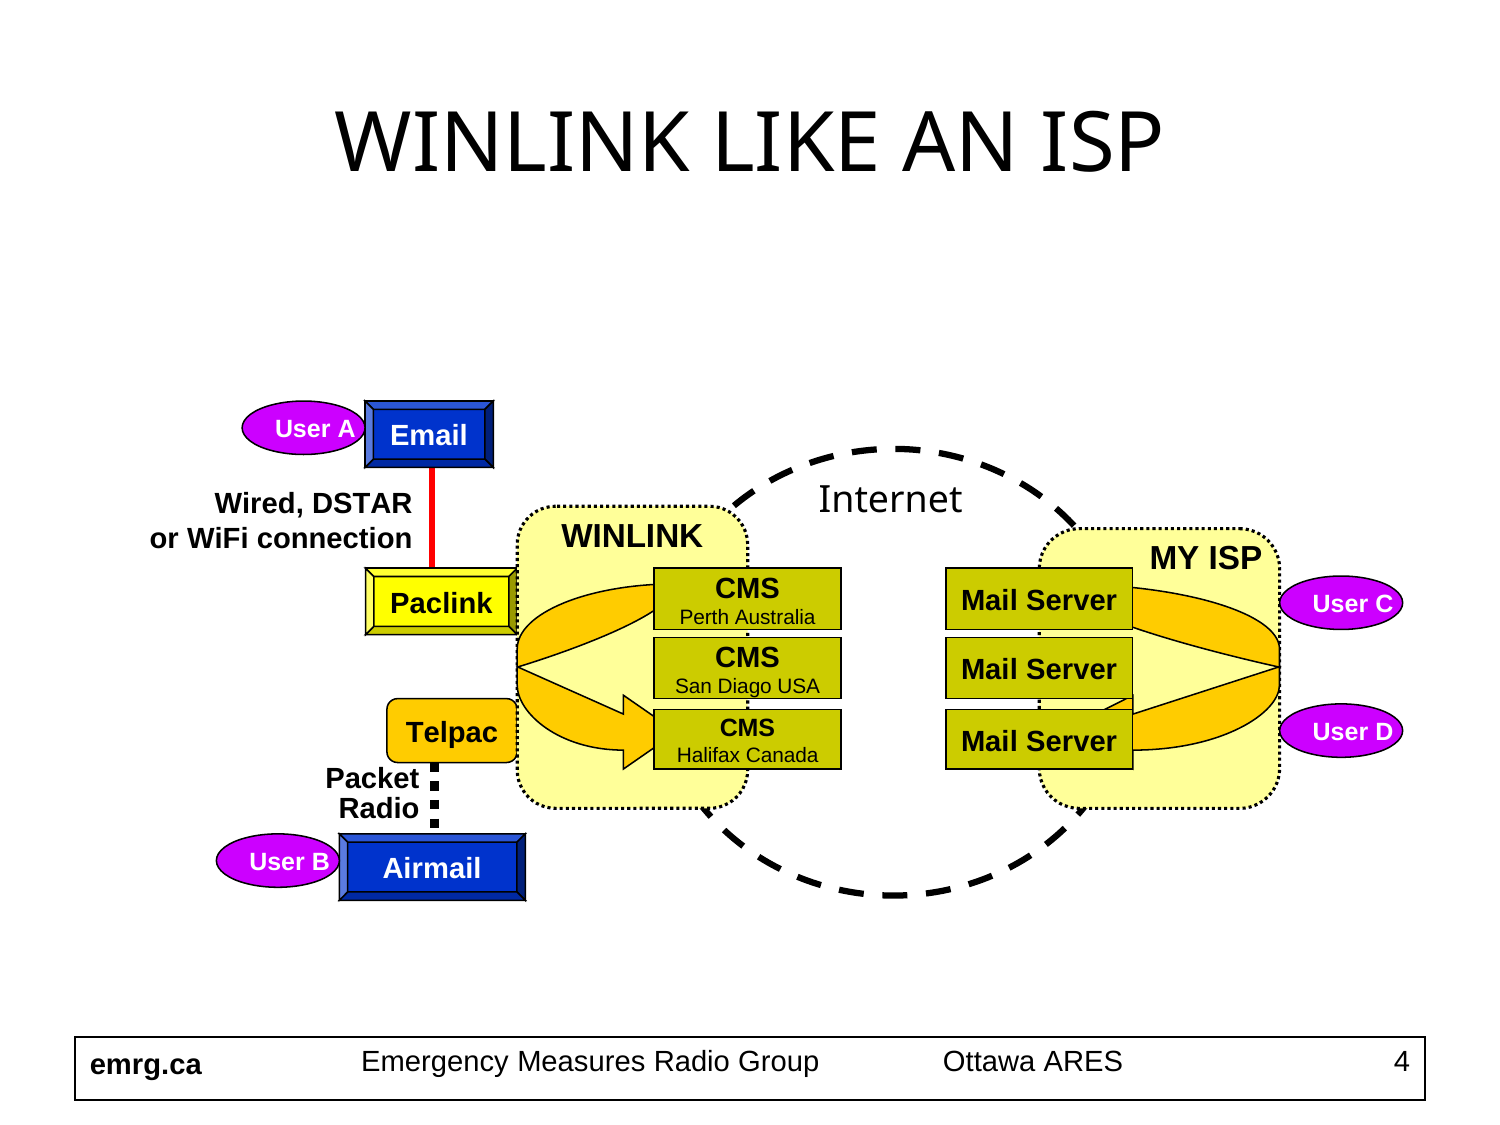

# WINLINK LIKE AN ISP
Email
Wired, DSTAR
or WiFi connection
Paclink
User A
Internet
WINLINK
MY ISP
CMS
Perth Australia
CMS
San Diago USA
CMS
Halifax Canada
Mail Server
Mail Server
Mail Server
User C
Telpac
Packet Radio
Airmail
User D
User B
Emergency Measures Radio Group Ottawa ARES
4